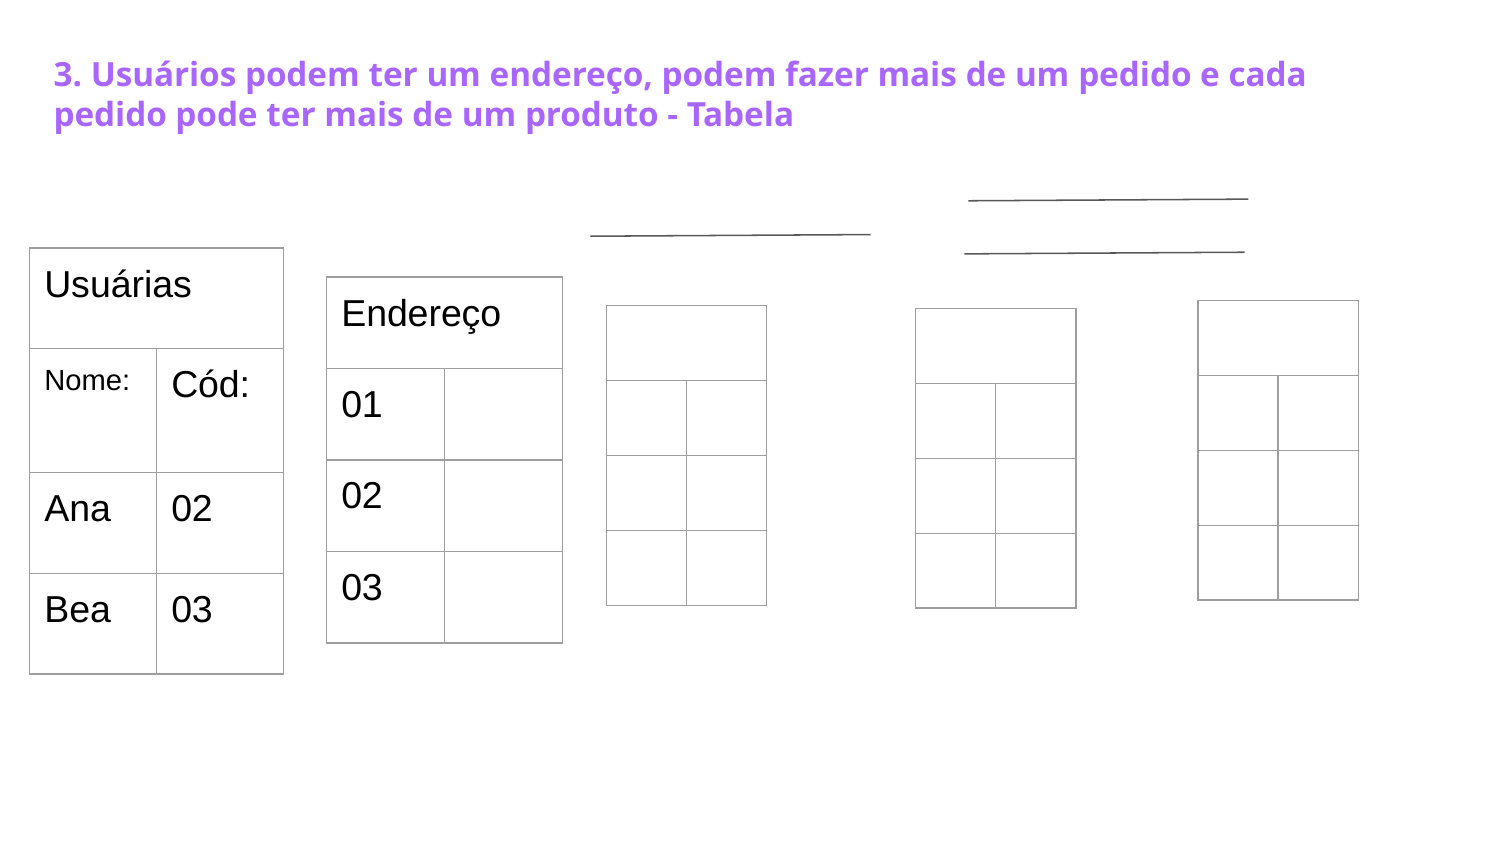

3. Usuários podem ter um endereço, podem fazer mais de um pedido e cada pedido pode ter mais de um produto - Tabela
| Usuárias | |
| --- | --- |
| Nome: | Cód: |
| Ana | 02 |
| Bea | 03 |
| Endereço | |
| --- | --- |
| 01 | |
| 02 | |
| 03 | |
| | |
| --- | --- |
| | |
| | |
| | |
| | |
| --- | --- |
| | |
| | |
| | |
| | |
| --- | --- |
| | |
| | |
| | |